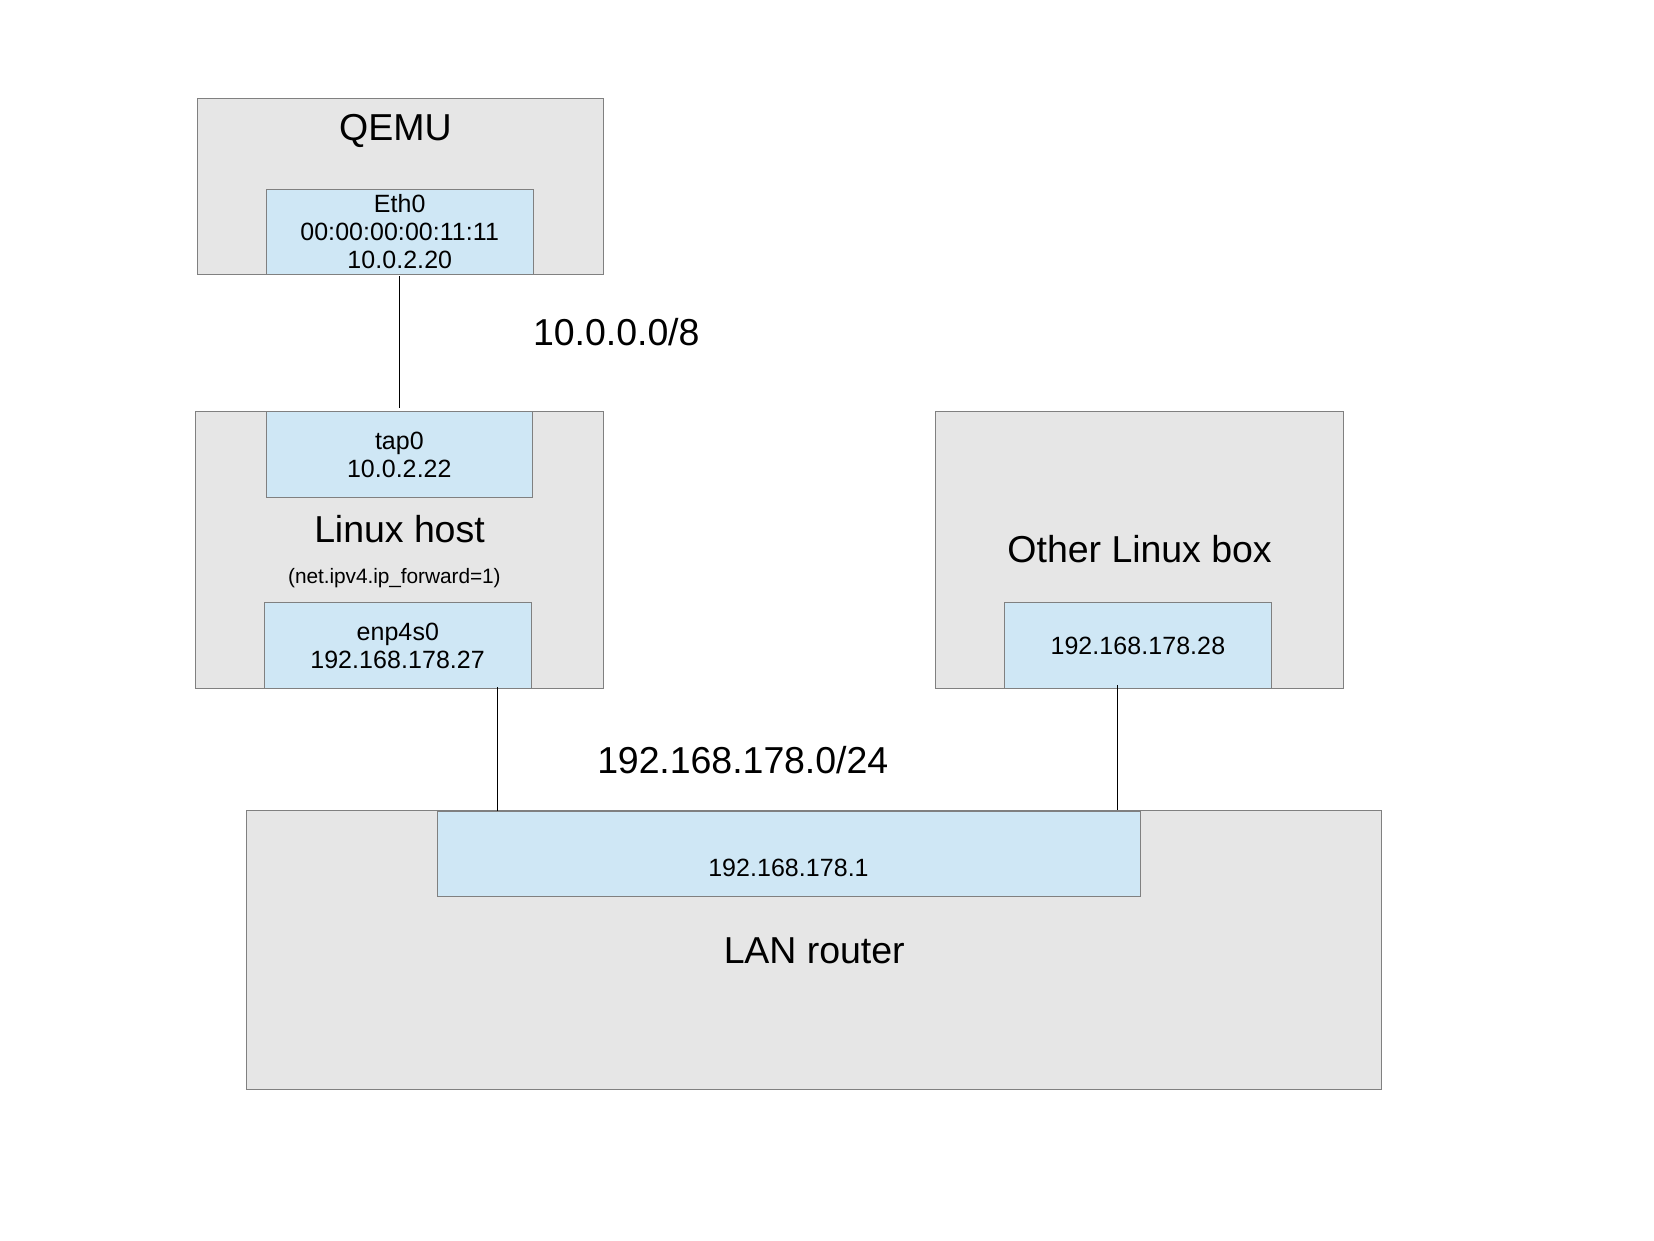

QEMU
Eth0
00:00:00:00:11:11
10.0.2.20
10.0.0.0/8
Other Linux box
Linux host
(net.ipv4.ip_forward=1)
tap0
10.0.2.22
192.168.178.28
enp4s0
192.168.178.27
192.168.178.0/24
LAN router
192.168.178.1